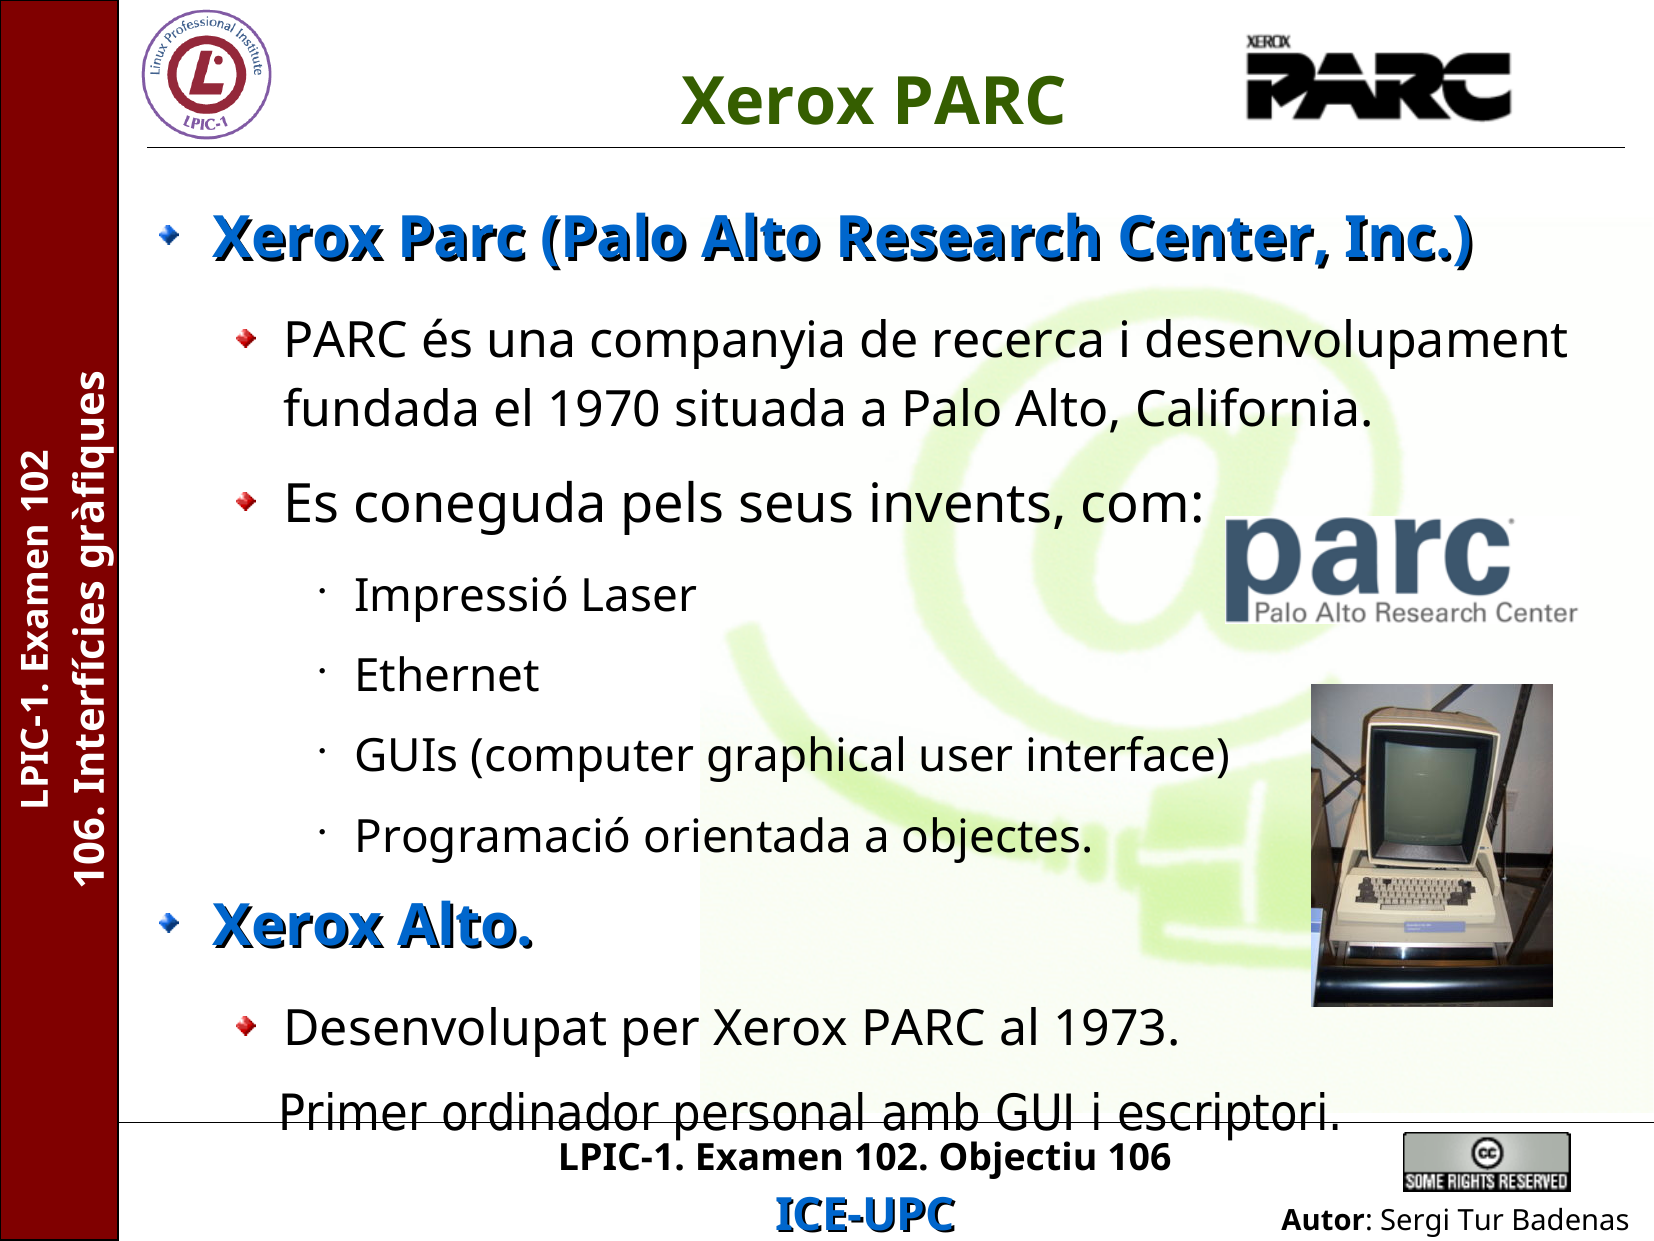

# Xerox PARC
Xerox Parc (Palo Alto Research Center, Inc.)
PARC és una companyia de recerca i desenvolupament fundada el 1970 situada a Palo Alto, California.
Es coneguda pels seus invents, com:
Impressió Laser
Ethernet
GUIs (computer graphical user interface)
Programació orientada a objectes.
Xerox Alto.
Desenvolupat per Xerox PARC al 1973.
 Primer ordinador personal amb GUI i escriptori.